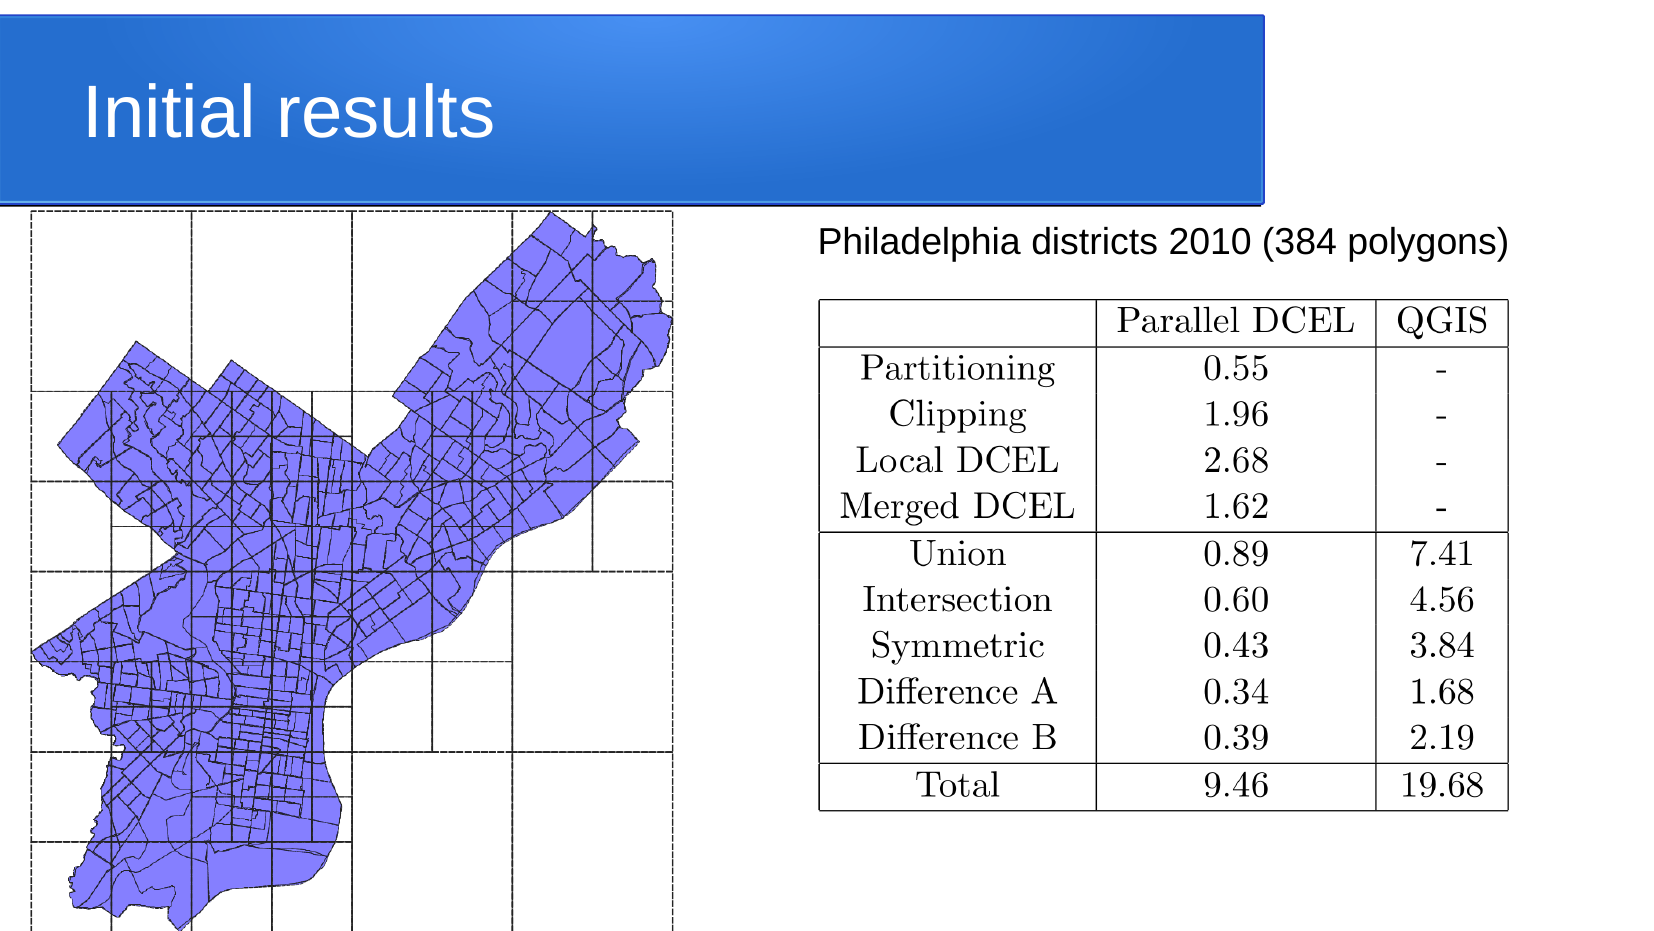

# Initial results
Philadelphia districts 2010 (384 polygons)